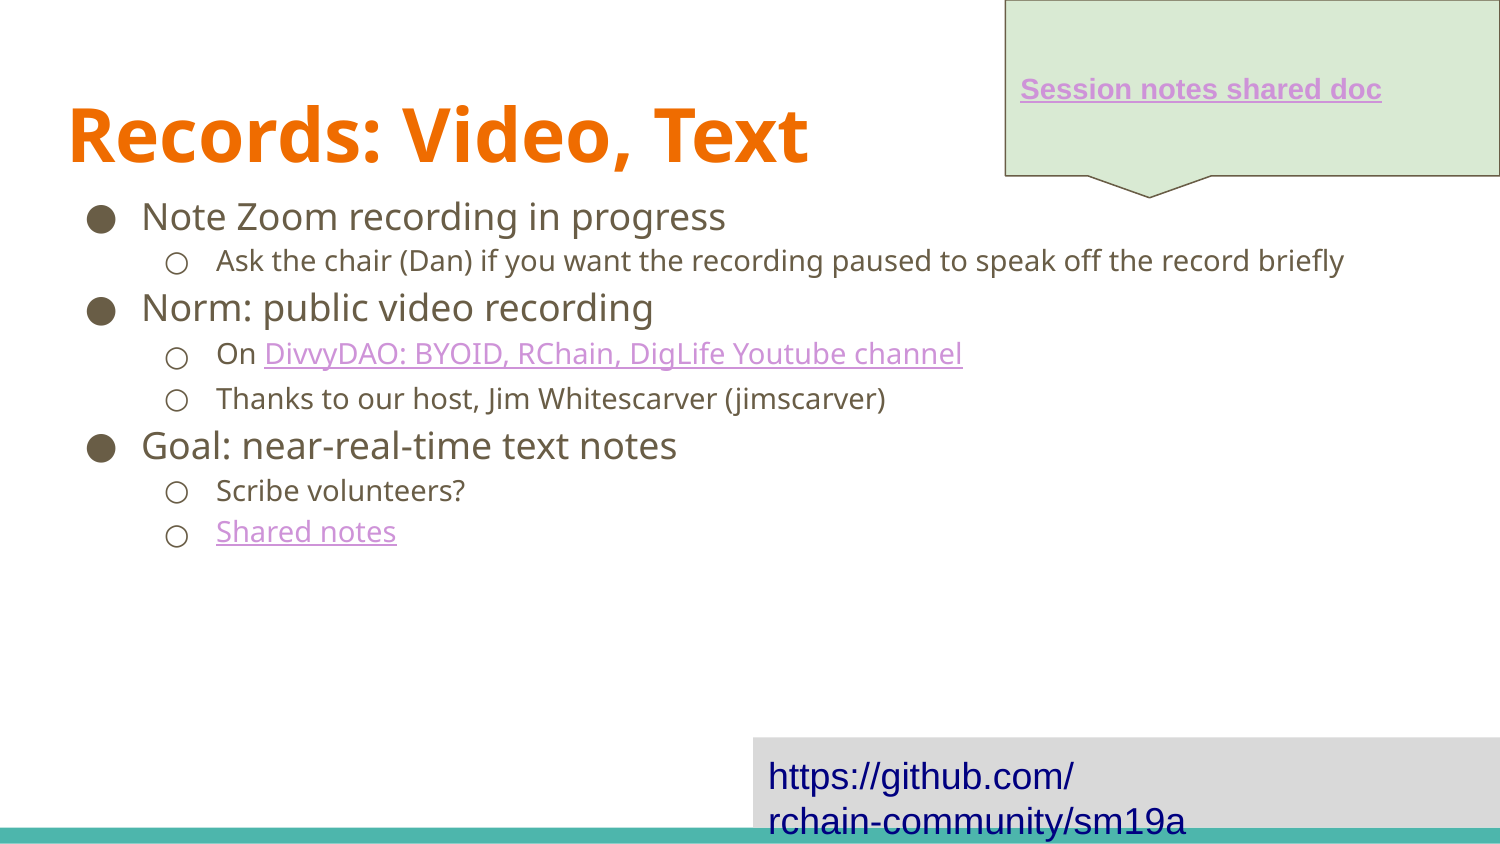

Session notes shared doc
# Records: Video, Text
Note Zoom recording in progress
Ask the chair (Dan) if you want the recording paused to speak off the record briefly
Norm: public video recording
On DivvyDAO: BYOID, RChain, DigLife Youtube channel
Thanks to our host, Jim Whitescarver (jimscarver)
Goal: near-real-time text notes
Scribe volunteers?
Shared notes